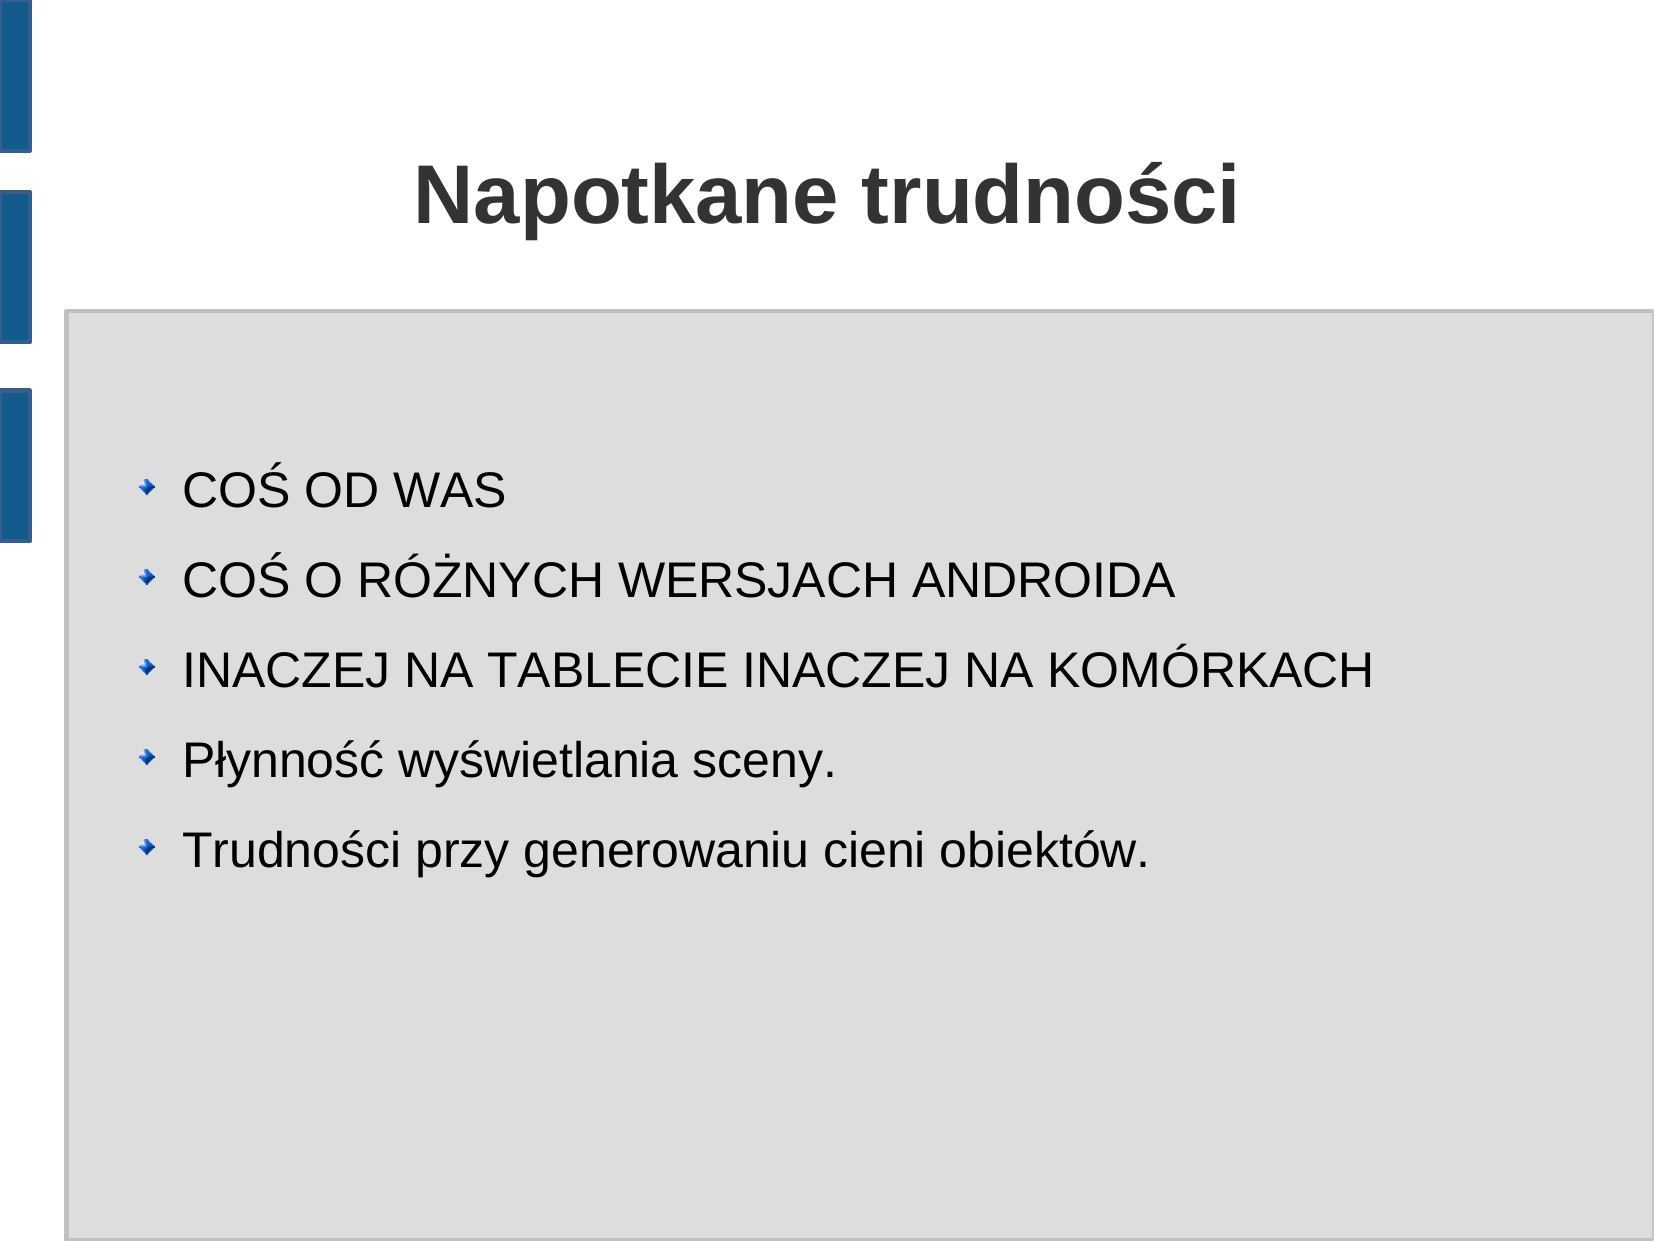

# Napotkane trudności
 COŚ OD WAS
 COŚ O RÓŻNYCH WERSJACH ANDROIDA
 INACZEJ NA TABLECIE INACZEJ NA KOMÓRKACH
 Płynność wyświetlania sceny.
 Trudności przy generowaniu cieni obiektów.